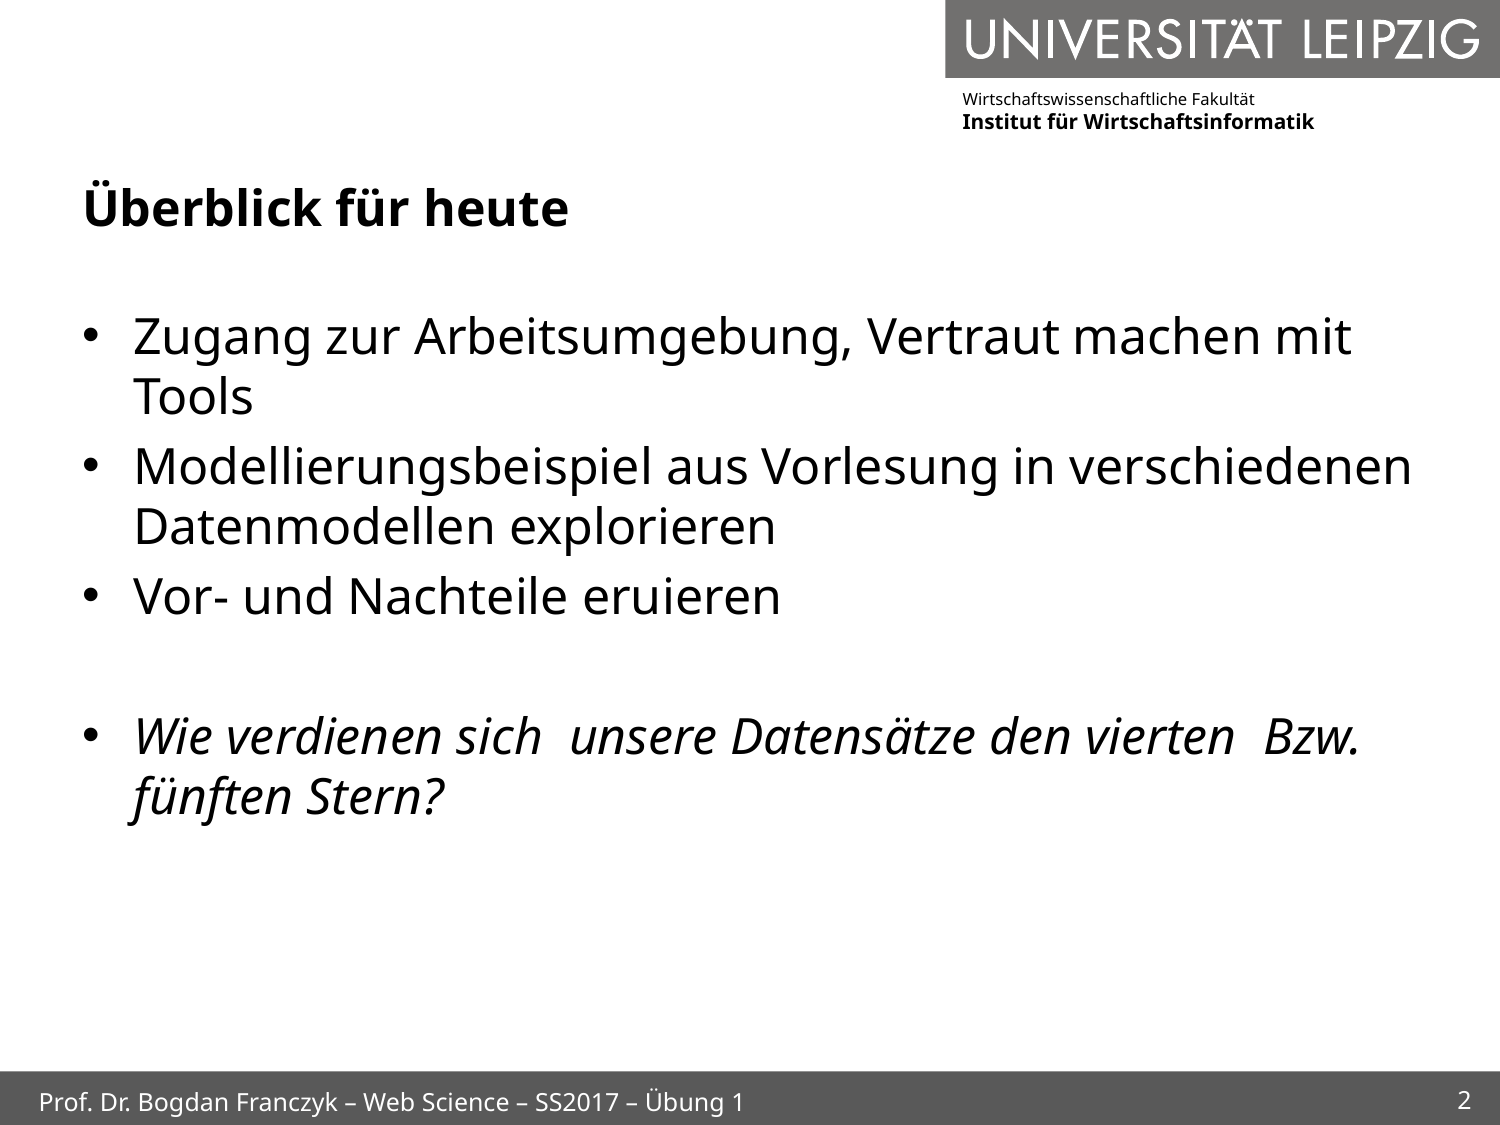

# Überblick für heute
Zugang zur Arbeitsumgebung, Vertraut machen mit Tools
Modellierungsbeispiel aus Vorlesung in verschiedenen Datenmodellen explorieren
Vor- und Nachteile eruieren
Wie verdienen sich unsere Datensätze den vierten Bzw. fünften Stern?